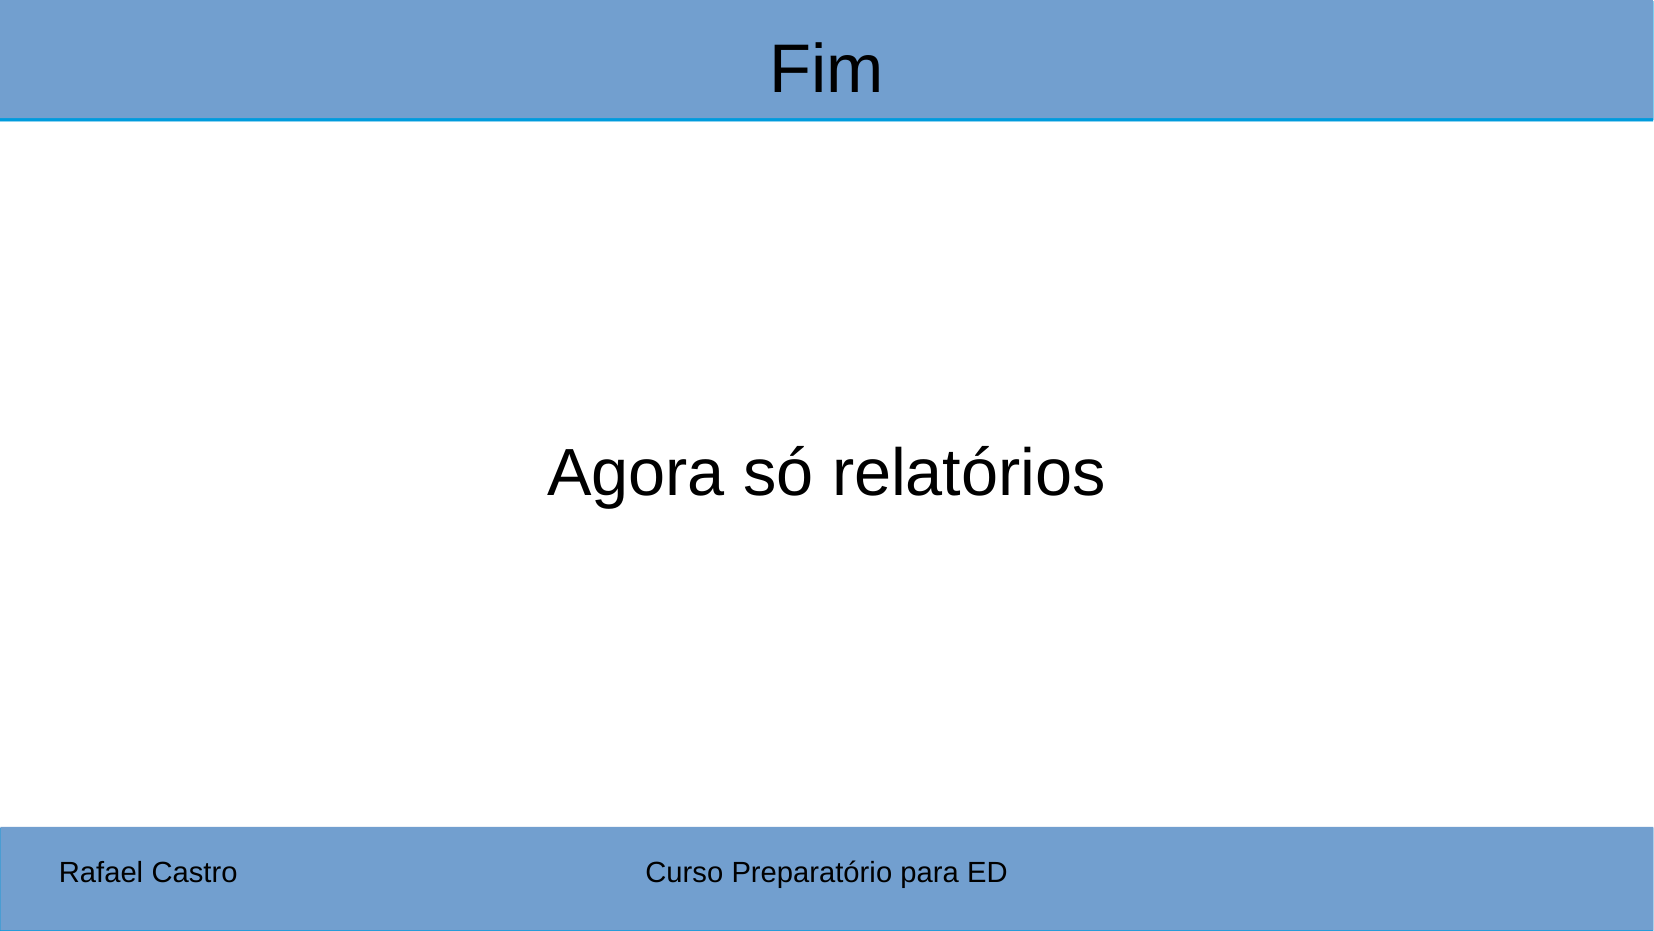

# Fim
Agora só relatórios
Curso Preparatório para ED